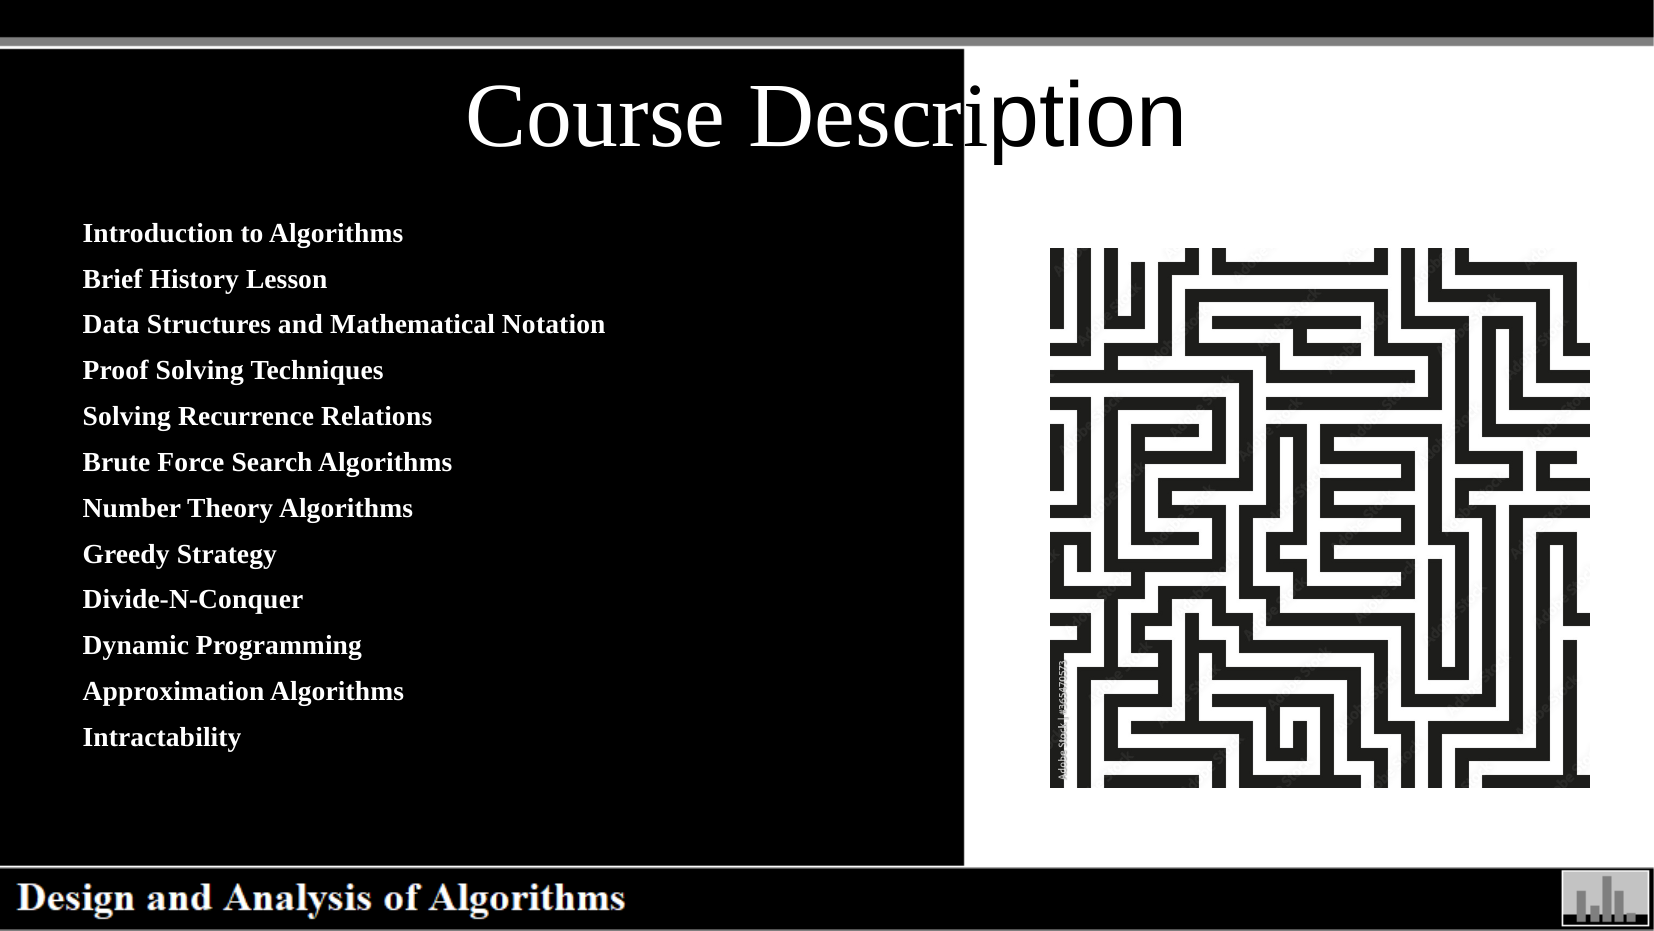

# Course Description
Introduction to Algorithms
Brief History Lesson
Data Structures and Mathematical Notation
Proof Solving Techniques
Solving Recurrence Relations
Brute Force Search Algorithms
Number Theory Algorithms
Greedy Strategy
Divide-N-Conquer
Dynamic Programming
Approximation Algorithms
Intractability